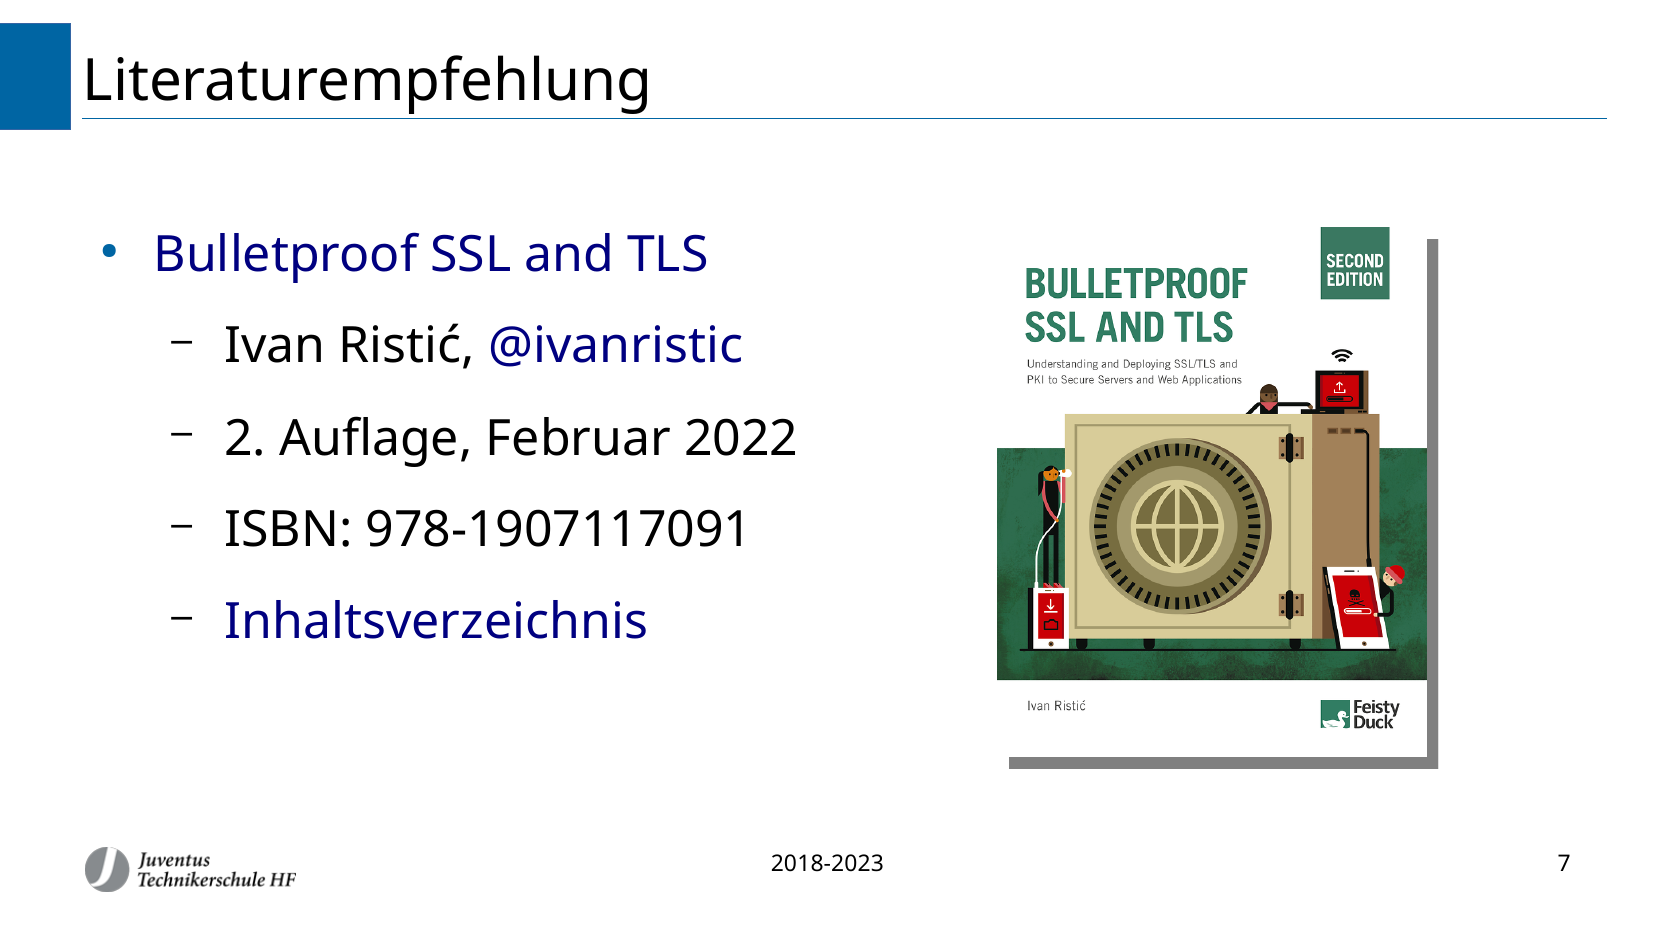

# Literaturempfehlung
Bulletproof SSL and TLS
Ivan Ristić, @ivanristic
2. Auflage, Februar 2022
ISBN: 978-1907117091
Inhaltsverzeichnis
2018-2023
7